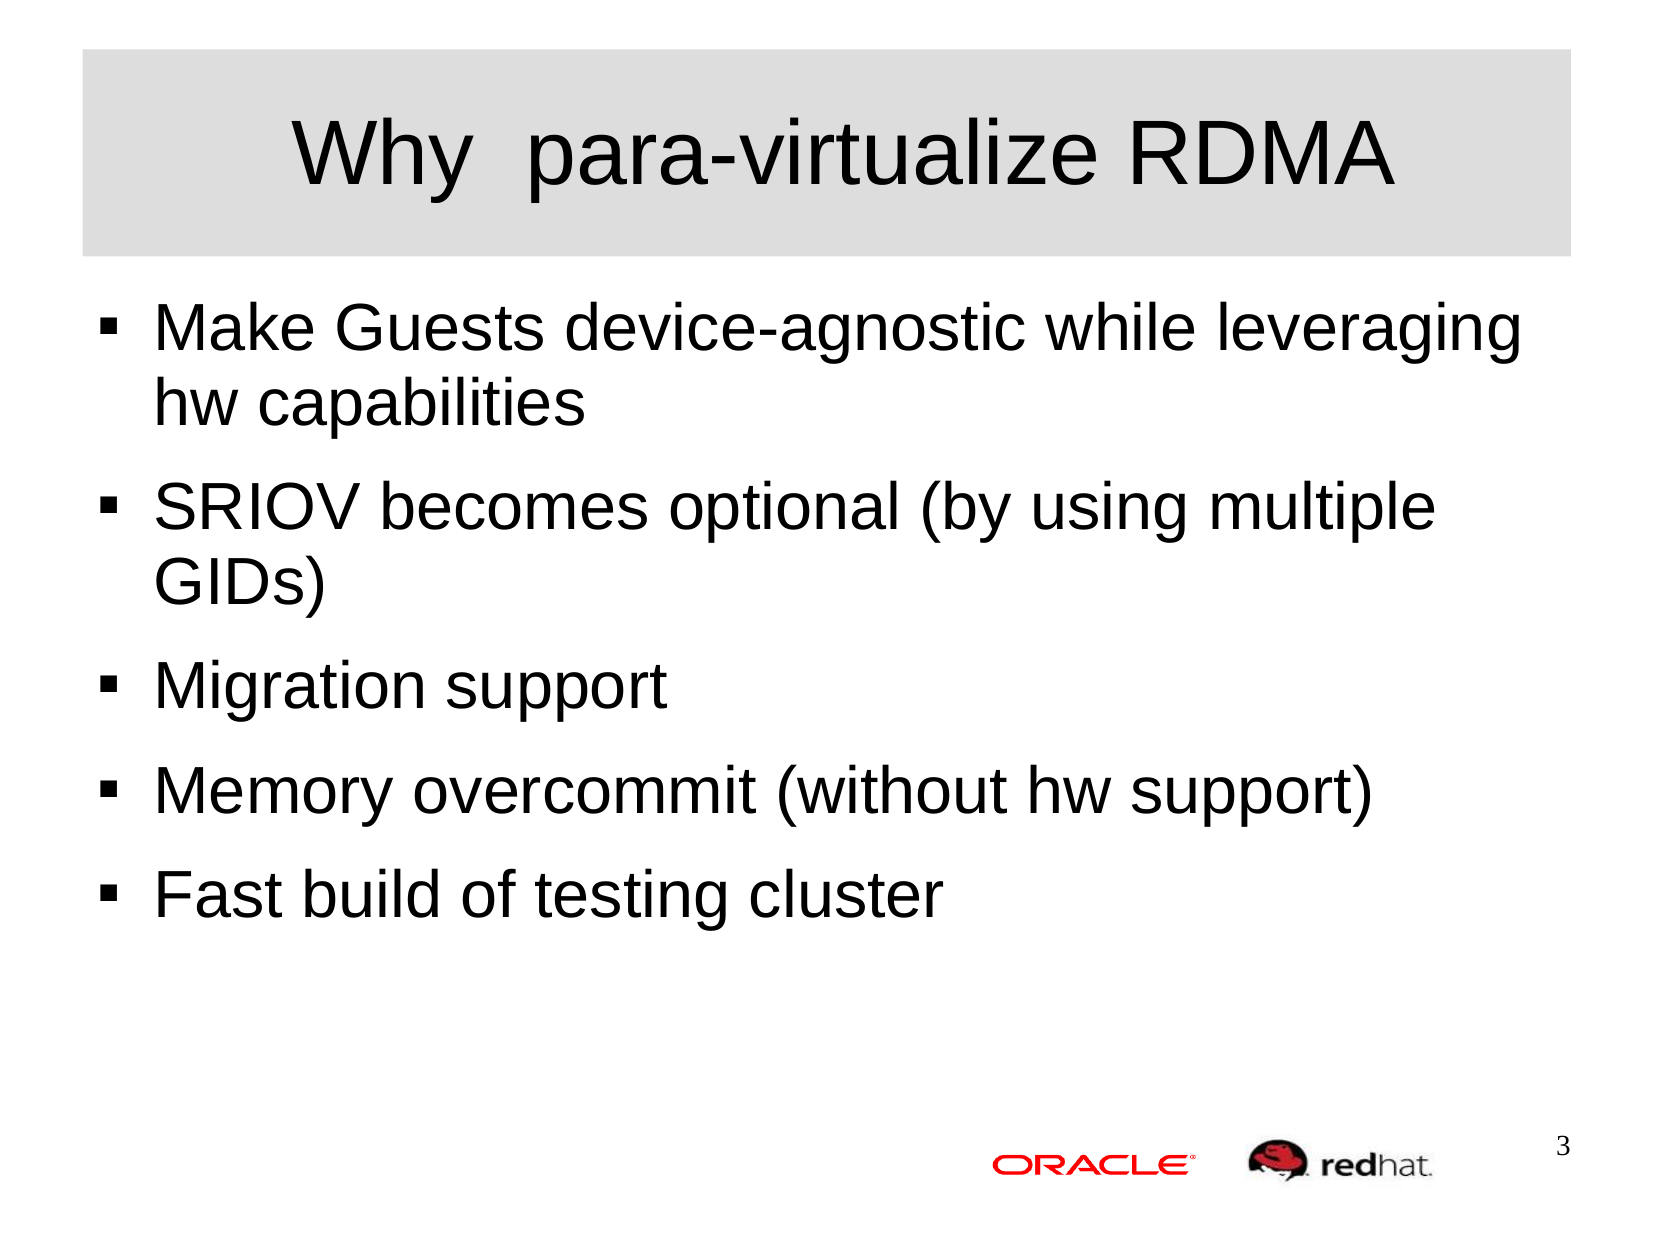

# Why para-virtualize RDMA
Make Guests device-agnostic while leveraging hw capabilities
SRIOV becomes optional (by using multiple GIDs)
Migration support
Memory overcommit (without hw support)
Fast build of testing cluster
3